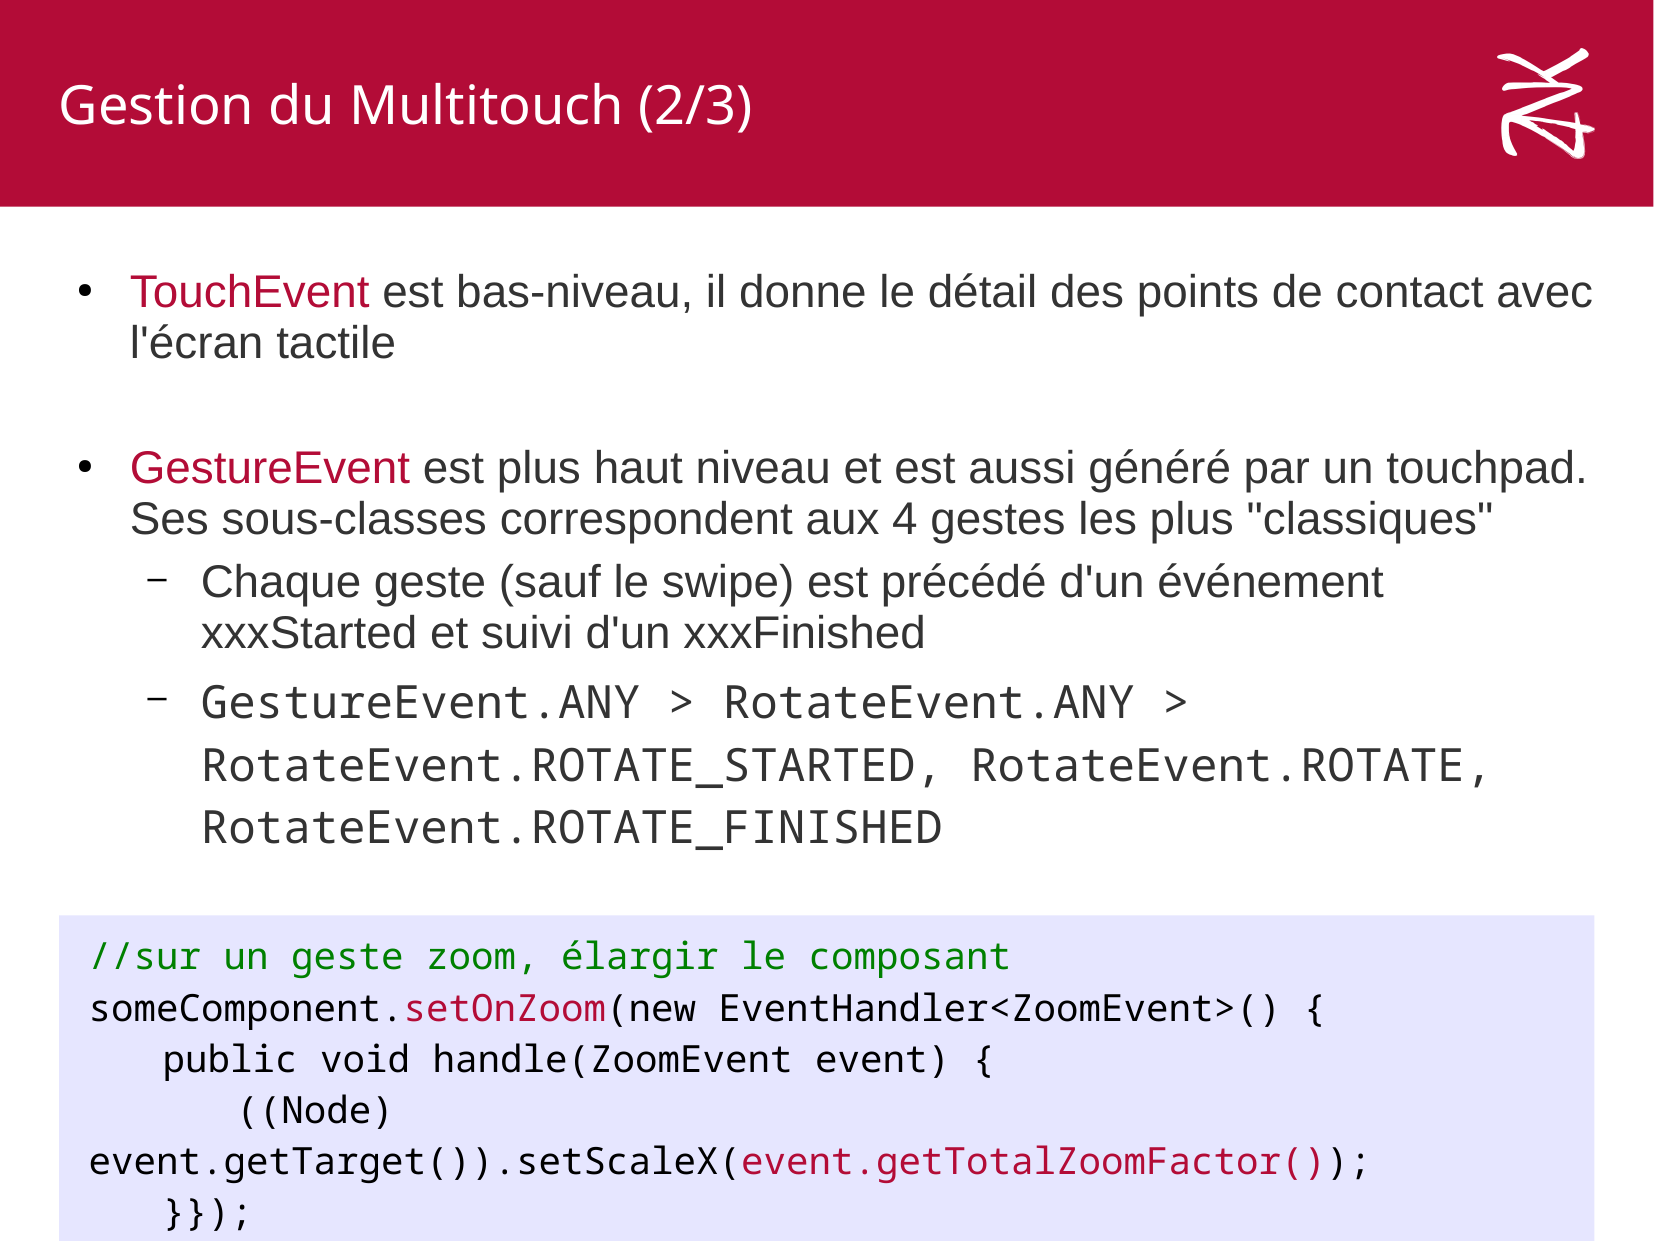

# Gestion du Multitouch (2/3)
TouchEvent est bas-niveau, il donne le détail des points de contact avec l'écran tactile
GestureEvent est plus haut niveau et est aussi généré par un touchpad. Ses sous-classes correspondent aux 4 gestes les plus "classiques"
Chaque geste (sauf le swipe) est précédé d'un événement xxxStarted et suivi d'un xxxFinished
GestureEvent.ANY > RotateEvent.ANY > RotateEvent.ROTATE_STARTED, RotateEvent.ROTATE, RotateEvent.ROTATE_FINISHED
//sur un geste zoom, élargir le composant
someComponent.setOnZoom(new EventHandler<ZoomEvent>() {
	public void handle(ZoomEvent event) {
		((Node) event.getTarget()).setScaleX(event.getTotalZoomFactor());
	}});